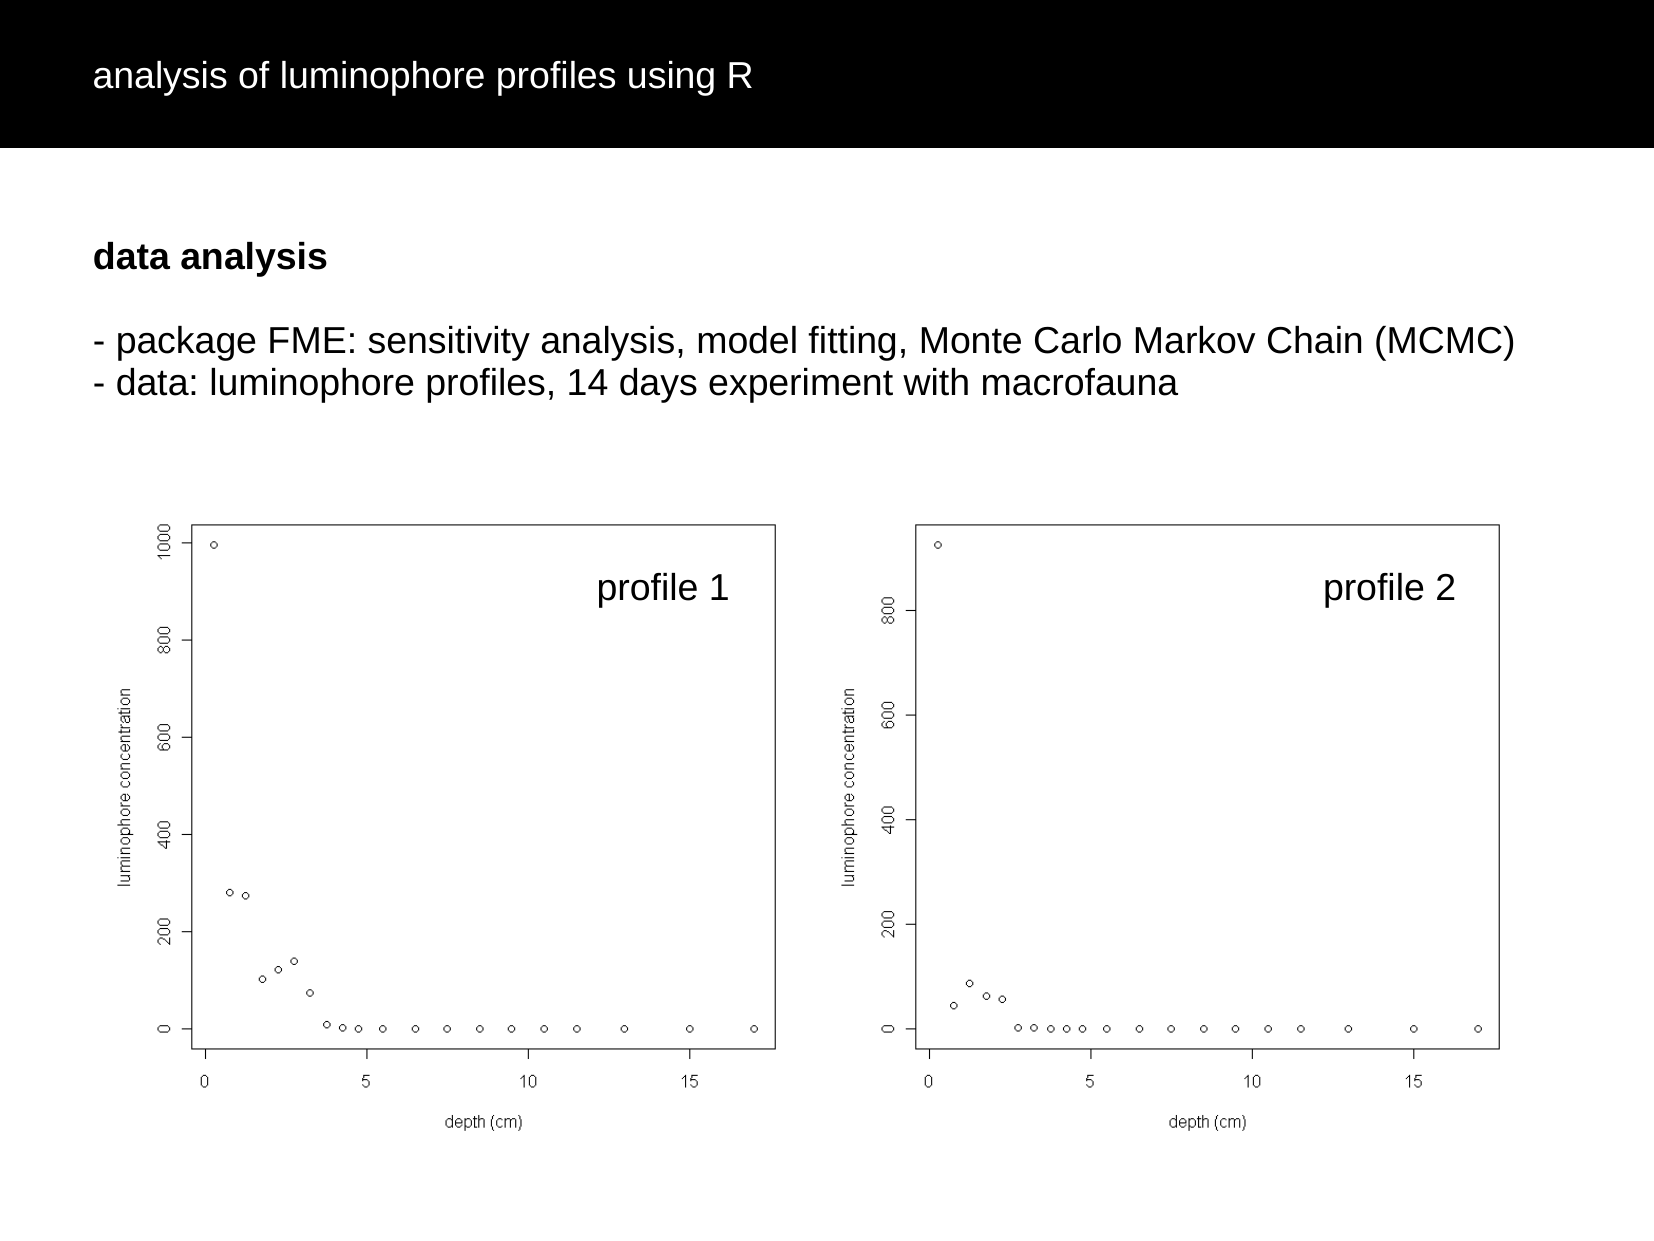

analysis of luminophore profiles using R
data analysis
- package FME: sensitivity analysis, model fitting, Monte Carlo Markov Chain (MCMC)
- data: luminophore profiles, 14 days experiment with macrofauna
profile 1
profile 2